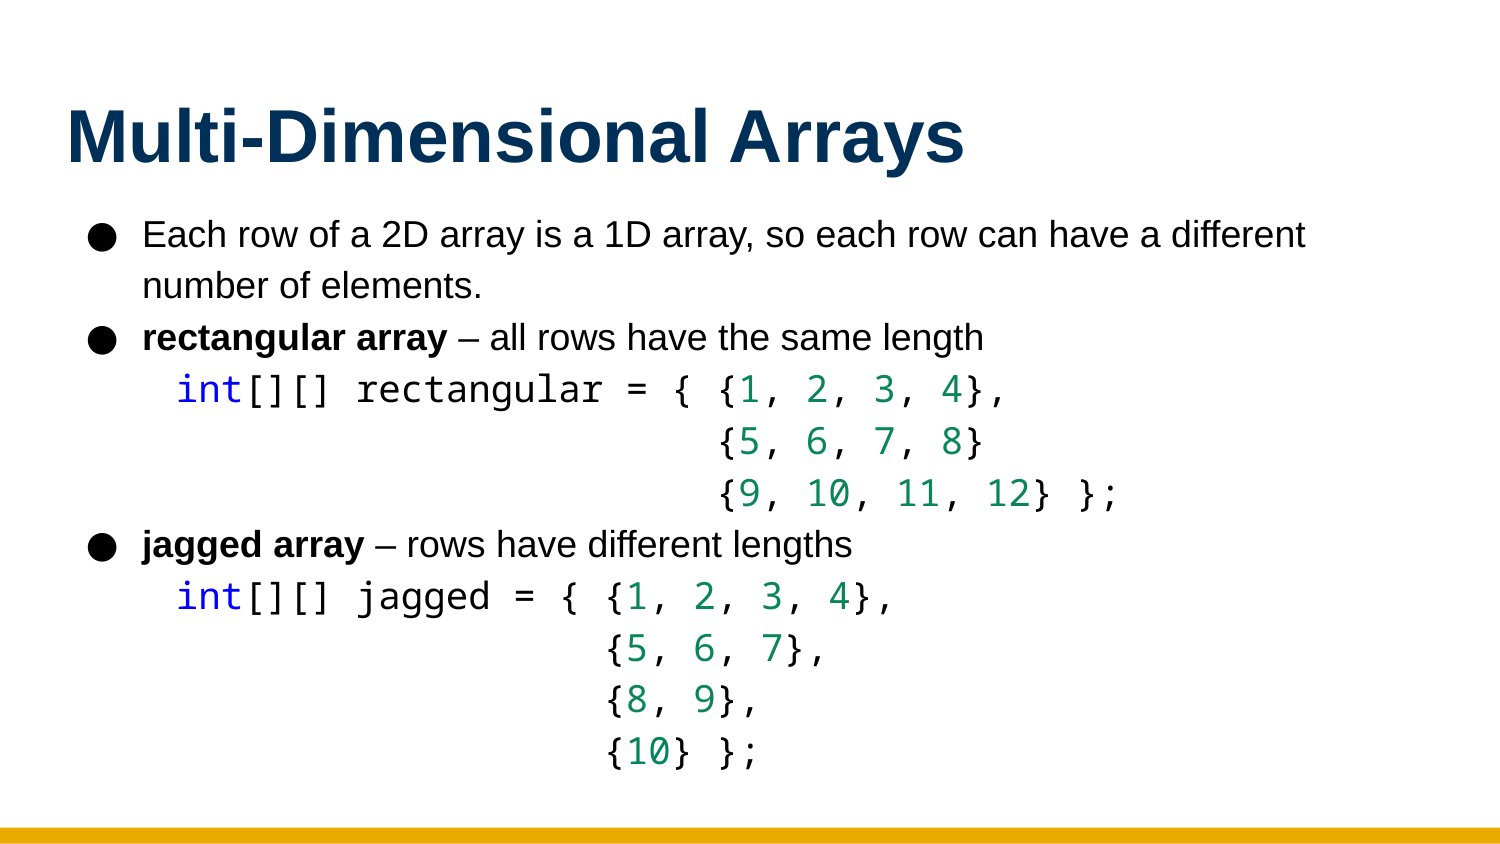

# Multi-Dimensional Arrays
Each row of a 2D array is a 1D array, so each row can have a different number of elements.
rectangular array – all rows have the same length
 int[][] rectangular = { {1, 2, 3, 4},
 {5, 6, 7, 8}
 {9, 10, 11, 12} };
jagged array – rows have different lengths
 int[][] jagged = { {1, 2, 3, 4},
 {5, 6, 7},
 {8, 9},
 {10} };